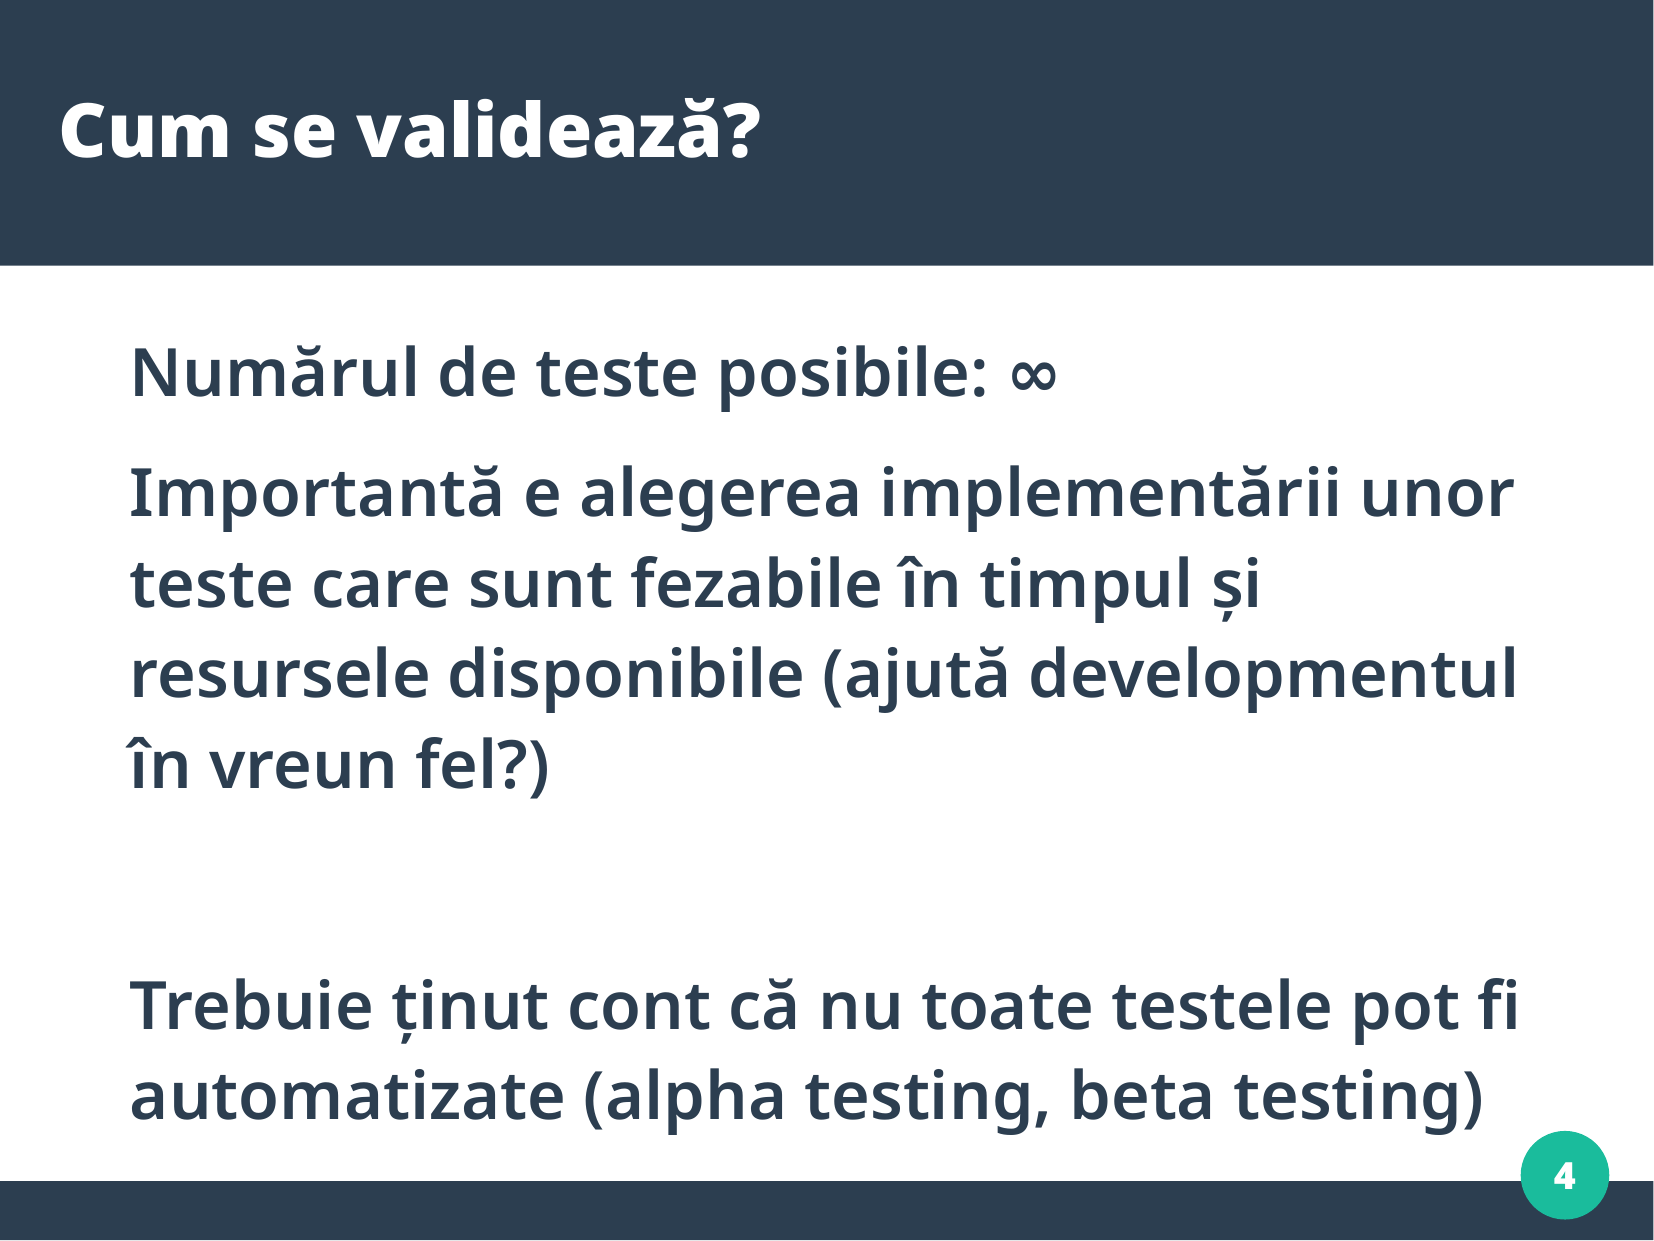

# Cum se validează?
Numărul de teste posibile: ∞
Importantă e alegerea implementării unor teste care sunt fezabile în timpul și resursele disponibile (ajută developmentul în vreun fel?)
Trebuie ținut cont că nu toate testele pot fi automatizate (alpha testing, beta testing)
4